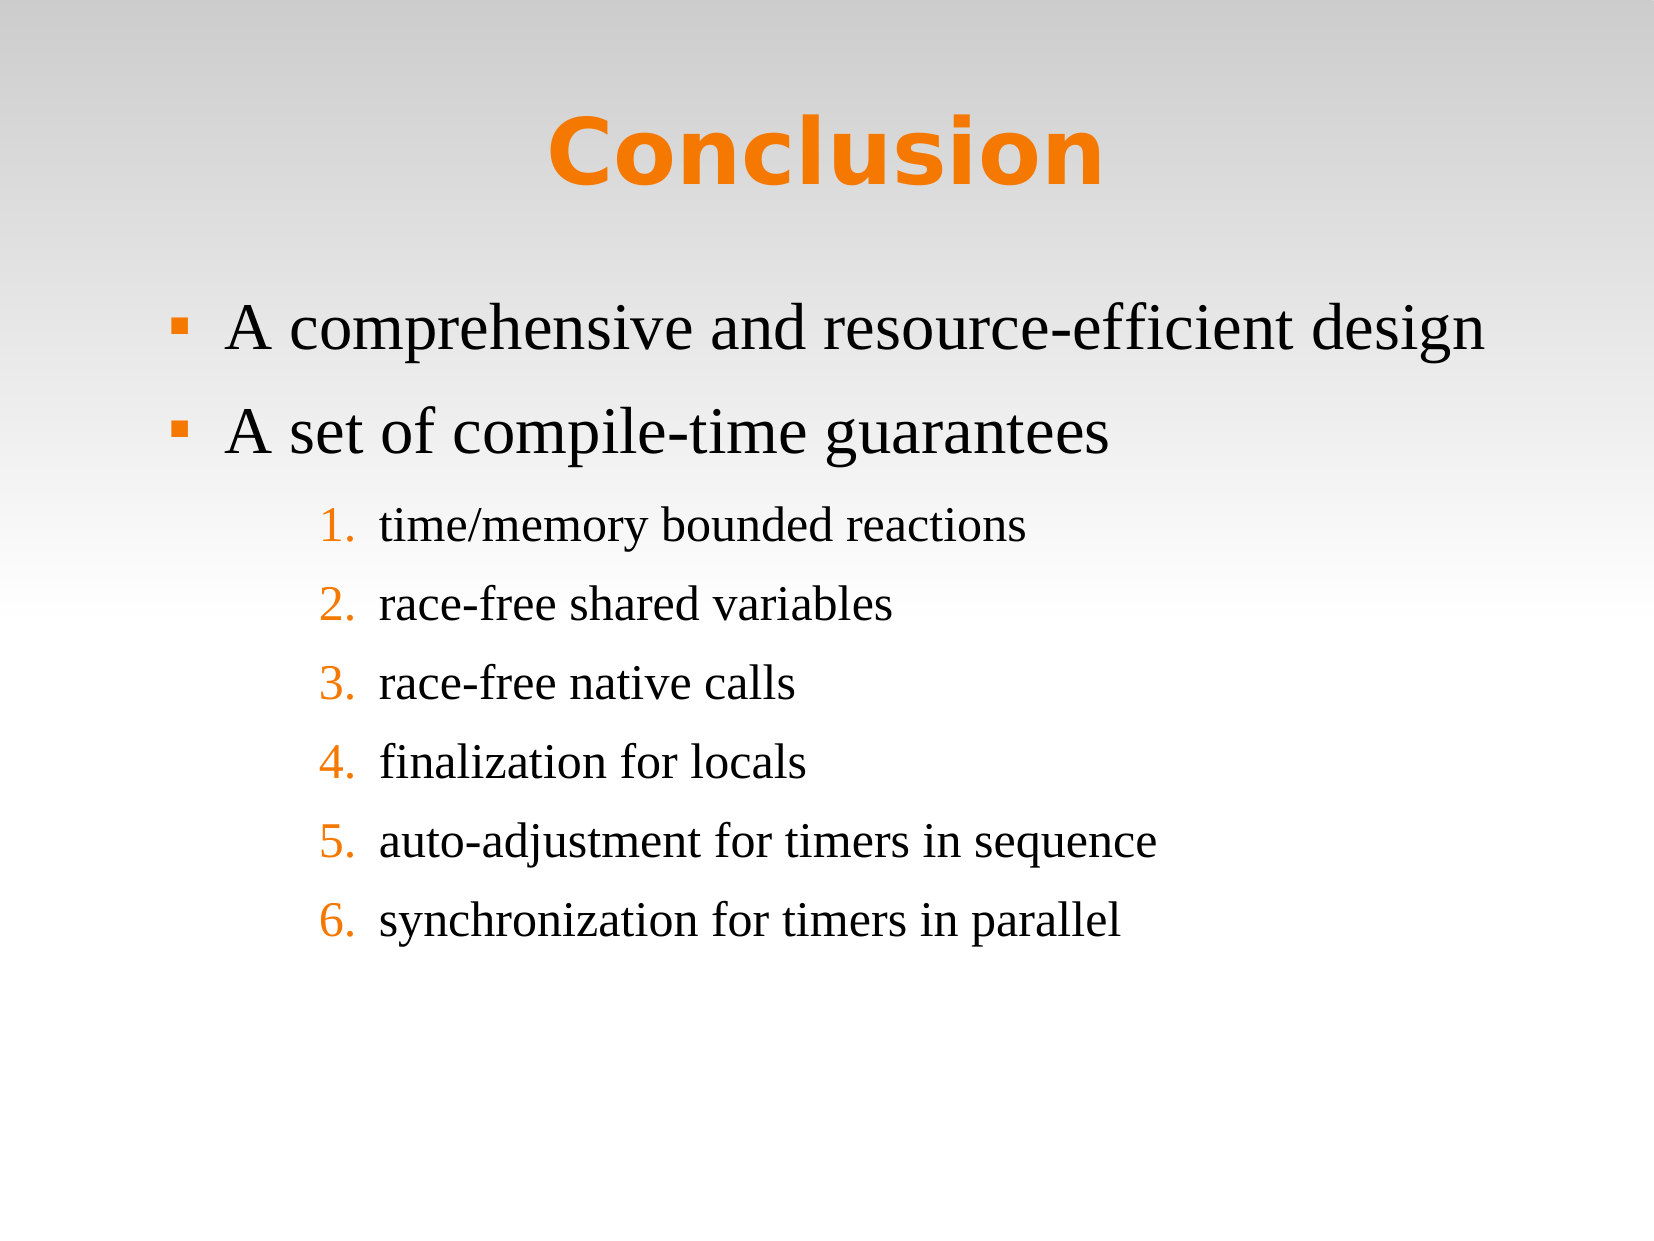

# Conclusion
A comprehensive and resource-efficient design
A set of compile-time guarantees
 time/memory bounded reactions
 race-free shared variables
 race-free native calls
 finalization for locals
 auto-adjustment for timers in sequence
 synchronization for timers in parallel